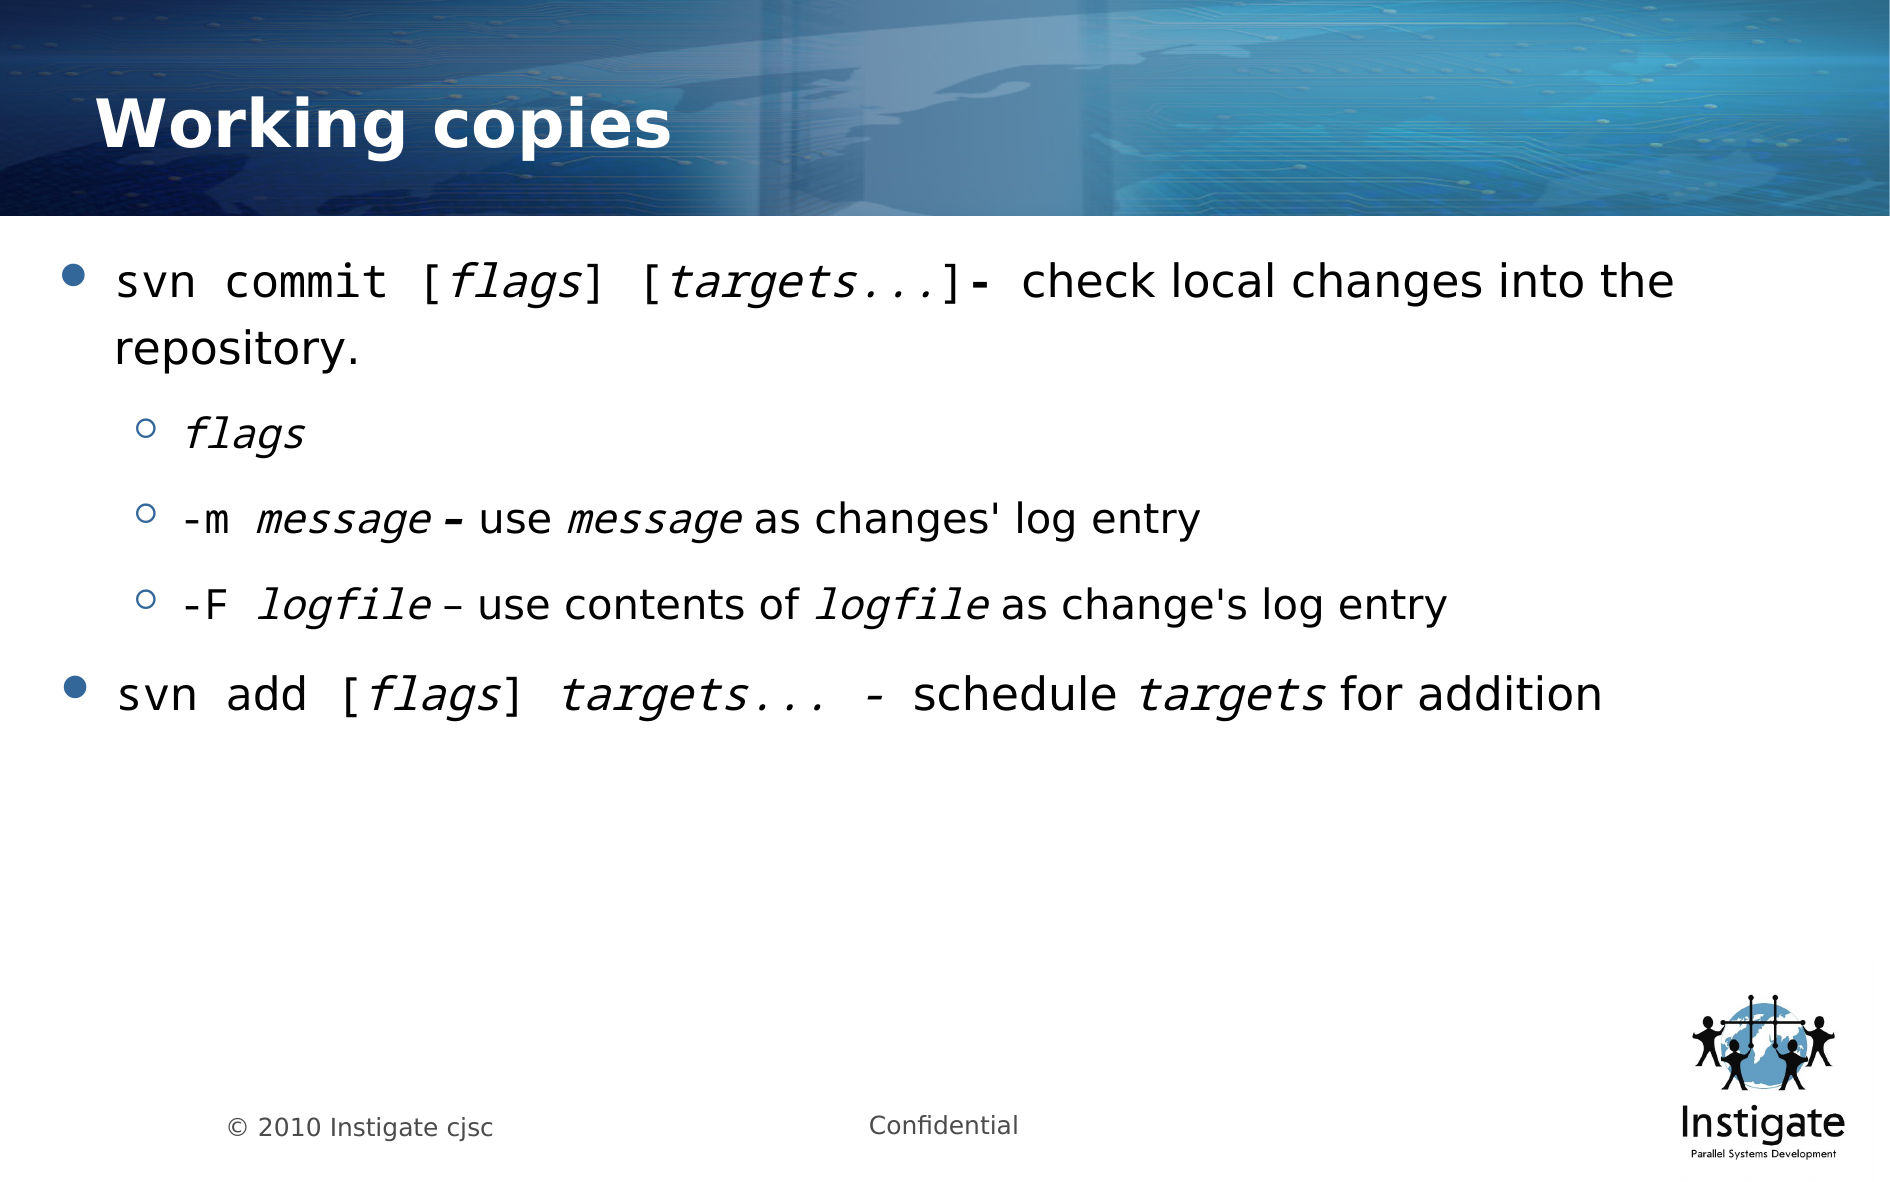

# Working copies
svn commit [flags] [targets...]- check local changes into the repository.
flags
-m message – use message as changes' log entry
-F logfile – use contents of logfile as change's log entry
svn add [flags] targets... - schedule targets for addition